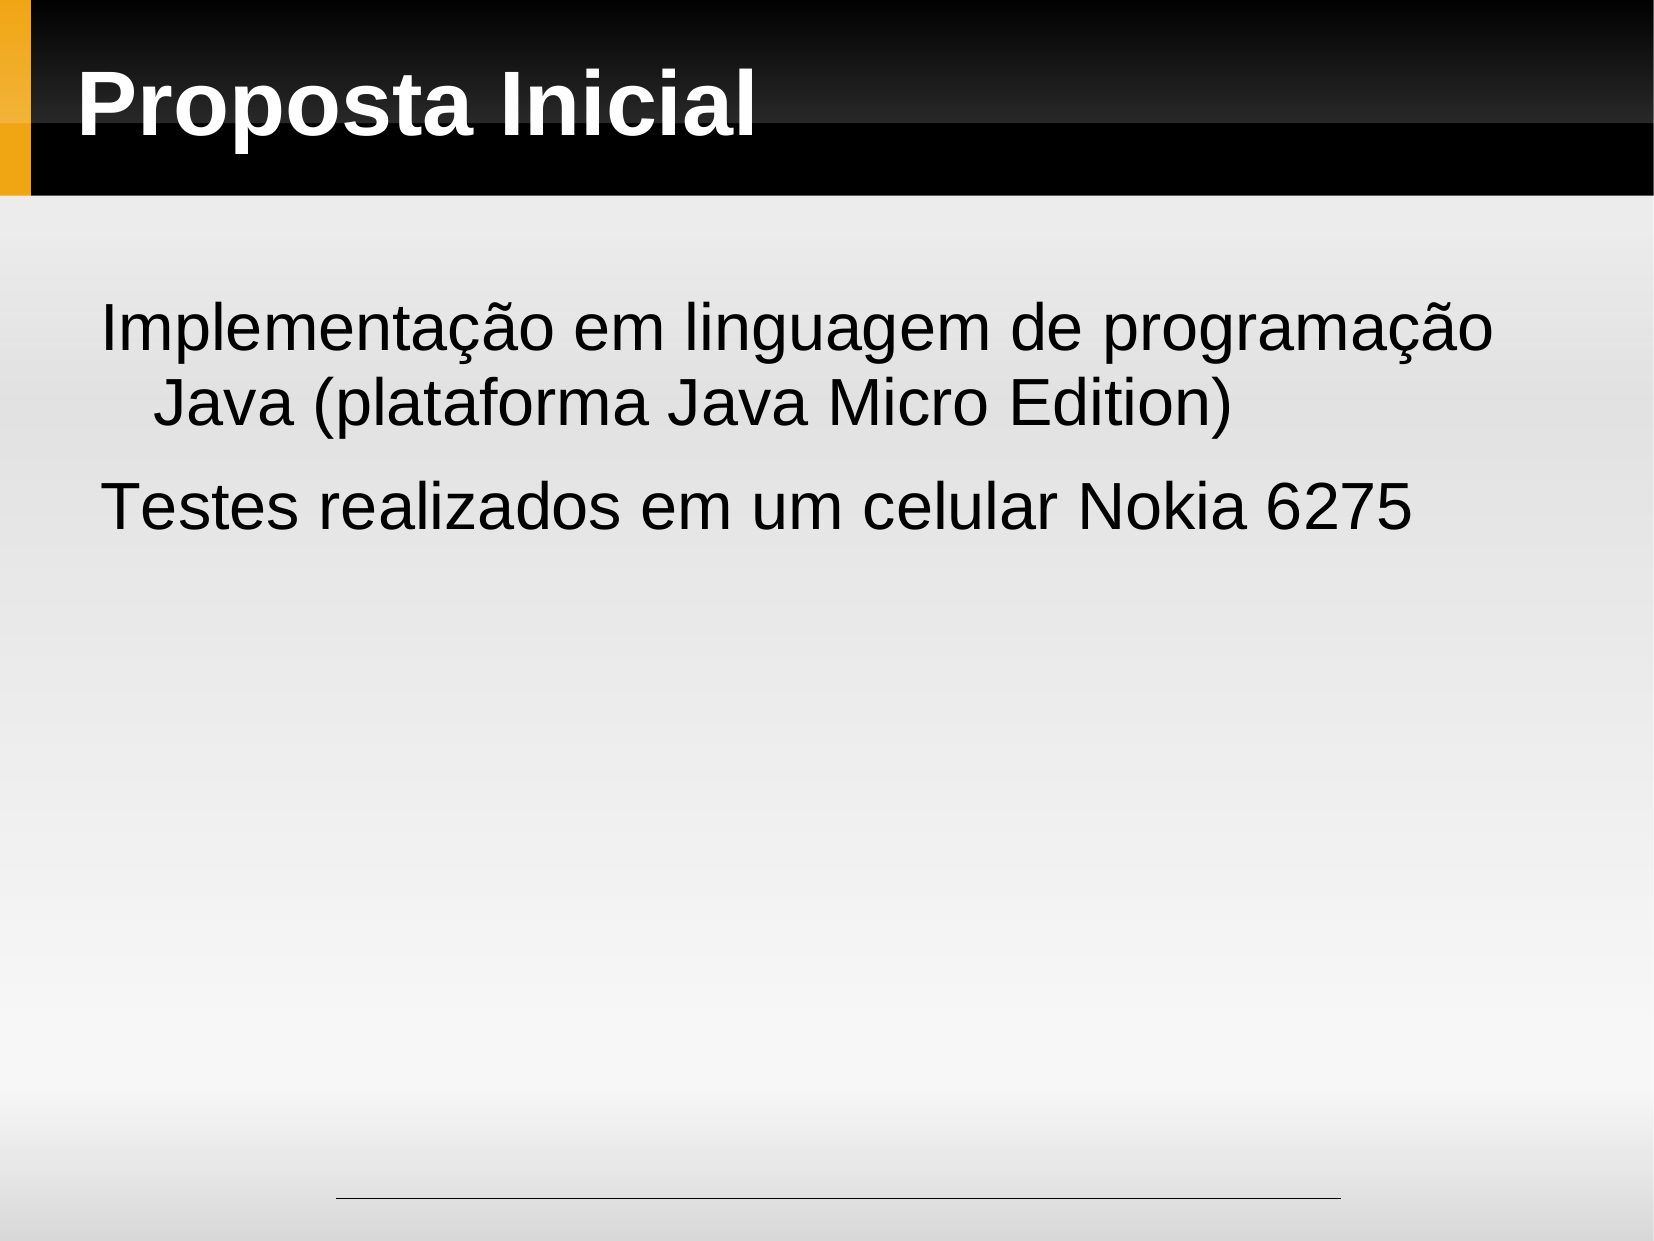

# Proposta Inicial
Implementação em linguagem de programação Java (plataforma Java Micro Edition)
Testes realizados em um celular Nokia 6275